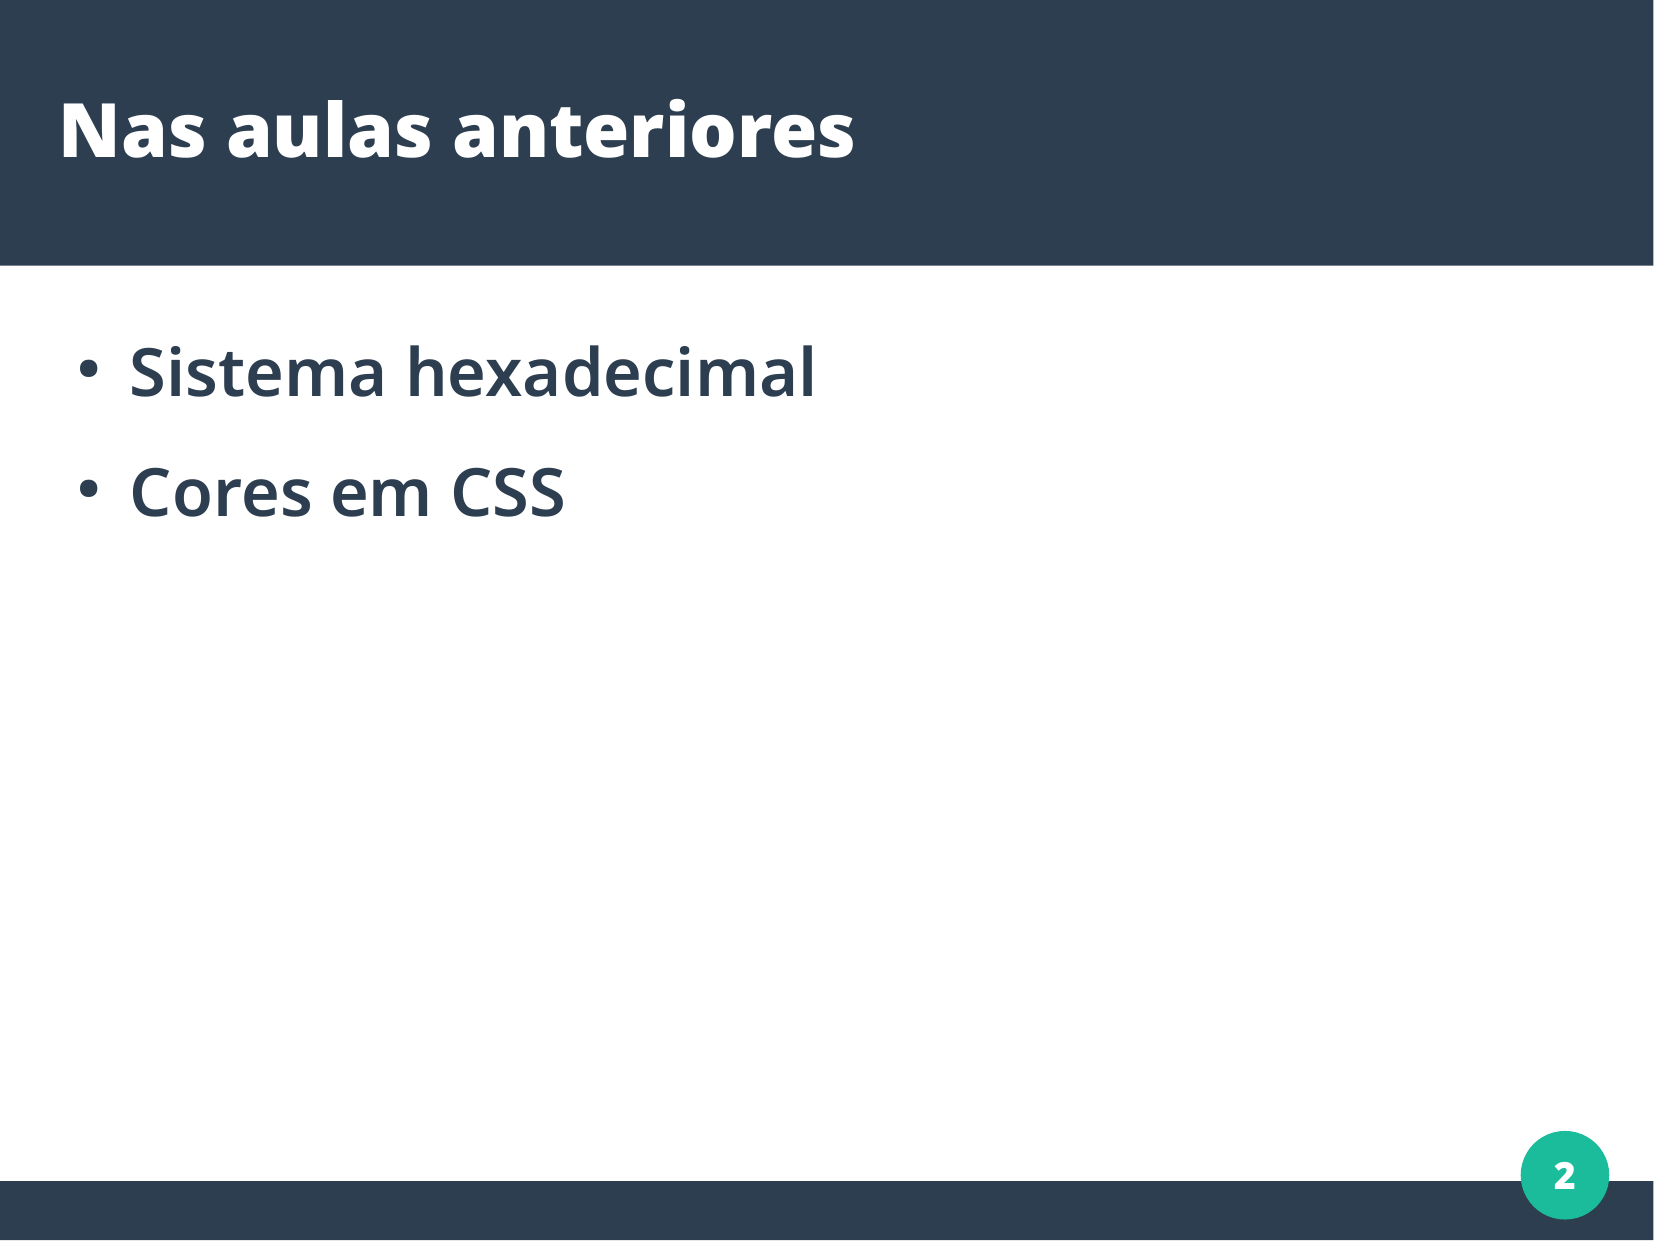

# Nas aulas anteriores
Sistema hexadecimal
Cores em CSS
2